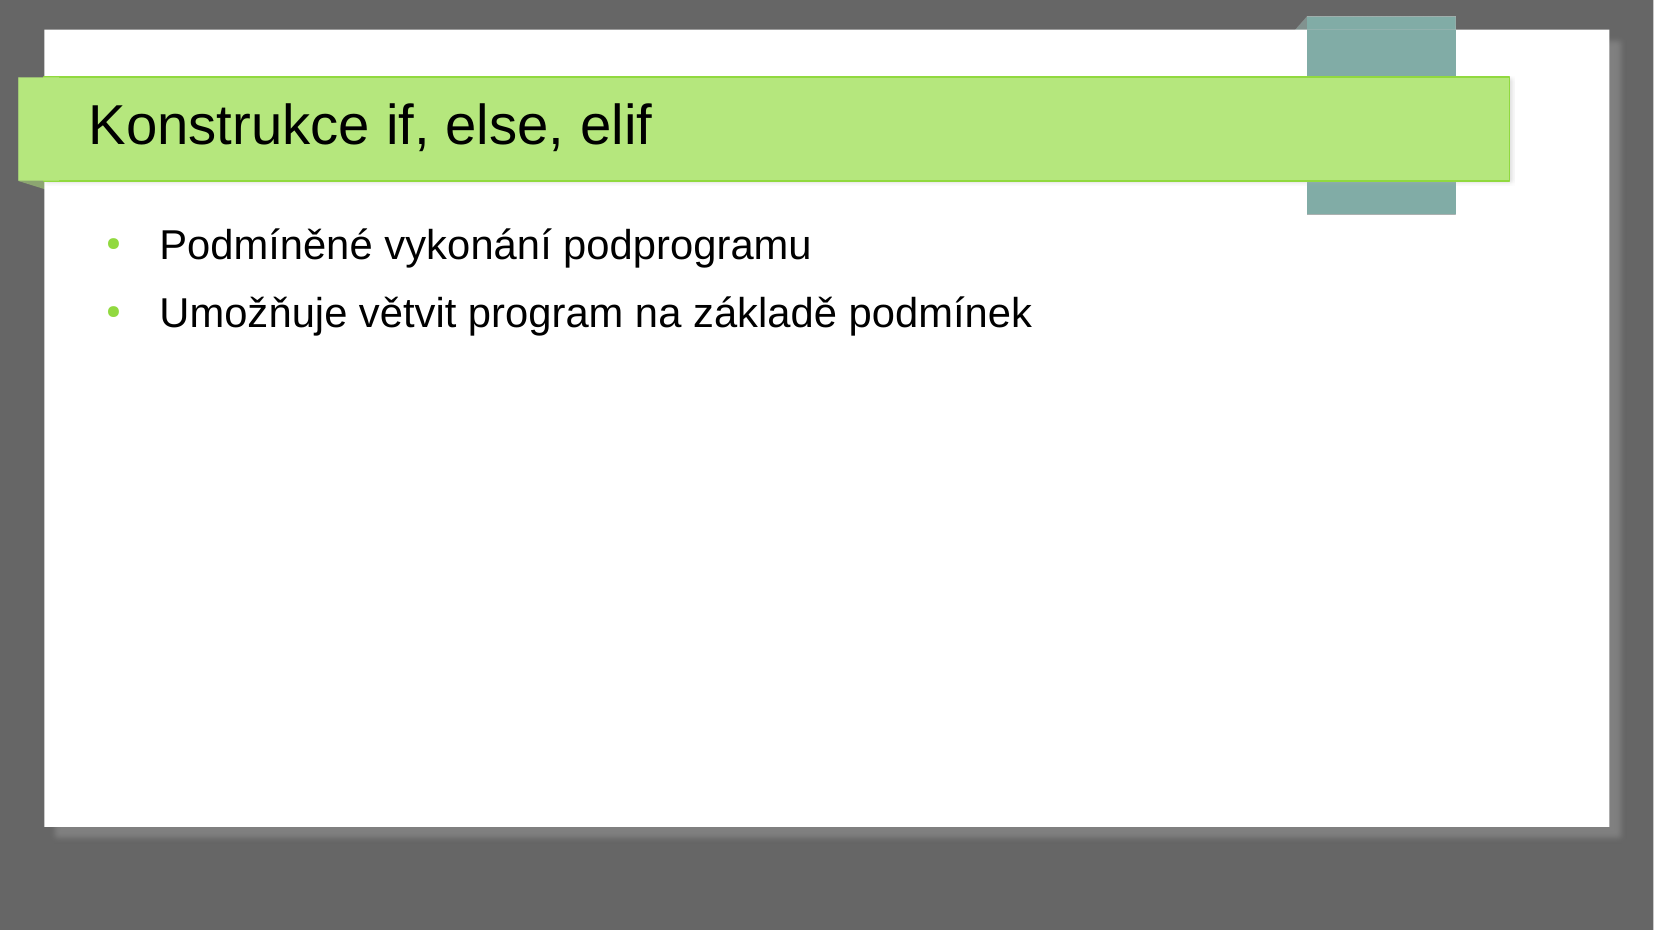

# Konstrukce if, else, elif
Podmíněné vykonání podprogramu
Umožňuje větvit program na základě podmínek